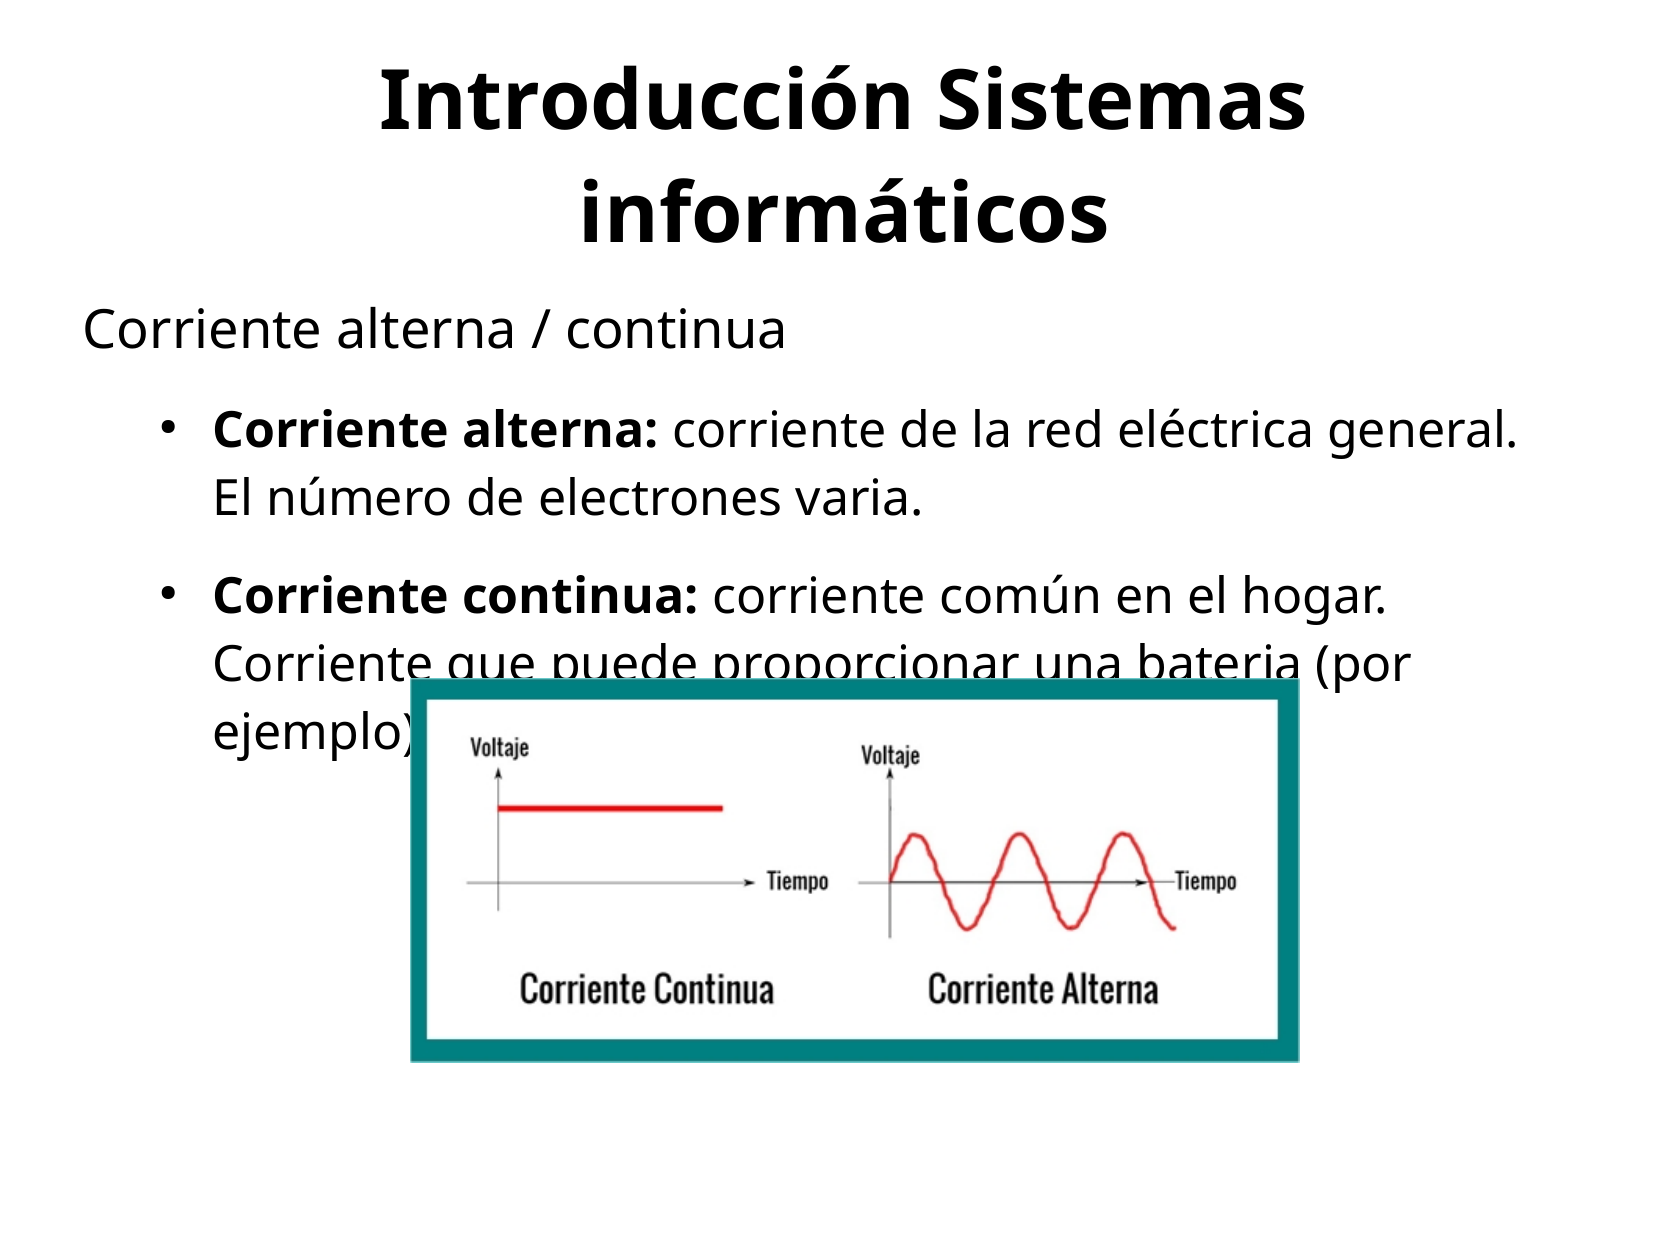

Introducción Sistemas informáticos
# Corriente alterna / continua
Corriente alterna: corriente de la red eléctrica general. El número de electrones varia.
Corriente continua: corriente común en el hogar. Corriente que puede proporcionar una bateria (por ejemplo)